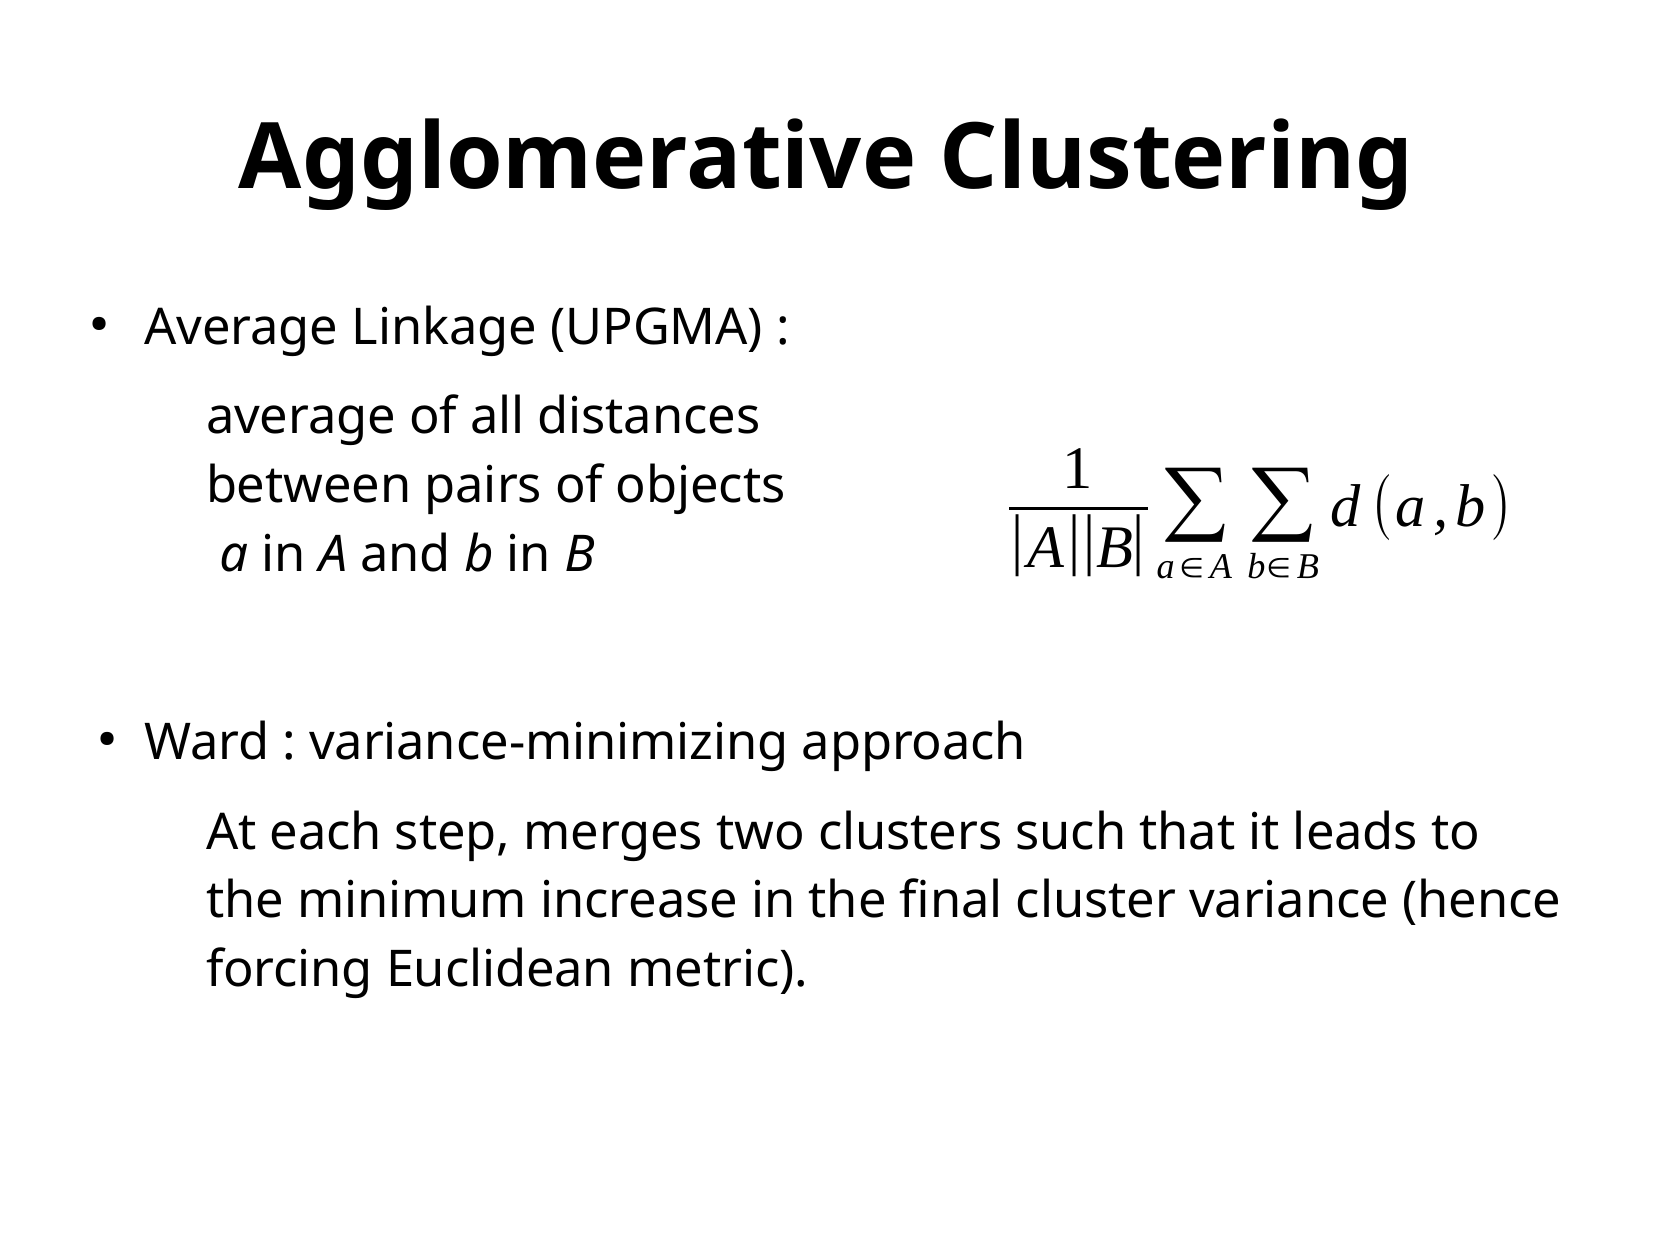

# Agglomerative Clustering
Average Linkage (UPGMA) :
average of all distances
between pairs of objects
 a in A and b in B
Ward : variance-minimizing approach
At each step, merges two clusters such that it leads to the minimum increase in the final cluster variance (hence forcing Euclidean metric).